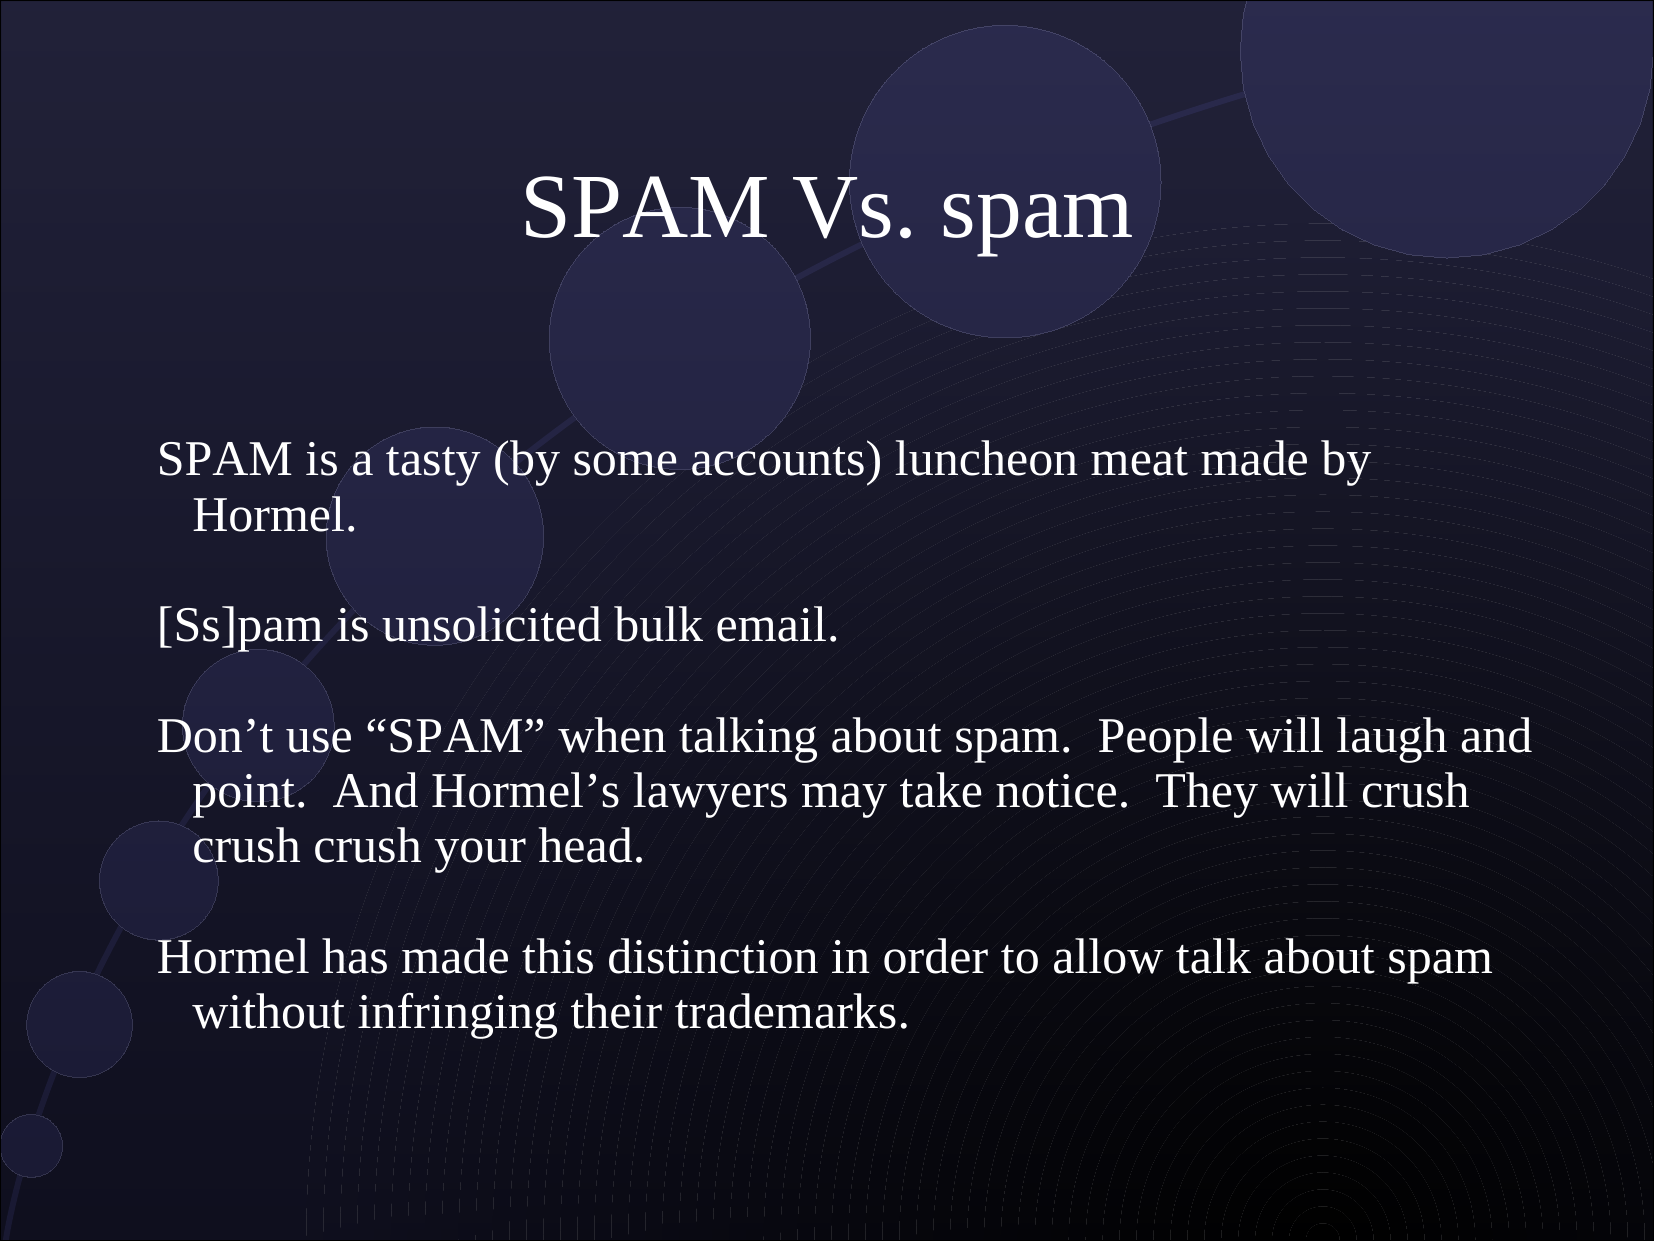

# SPAM Vs. spam
SPAM is a tasty (by some accounts) luncheon meat made by Hormel.
[Ss]pam is unsolicited bulk email.
Don’t use “SPAM” when talking about spam. People will laugh and point. And Hormel’s lawyers may take notice. They will crush crush crush your head.
Hormel has made this distinction in order to allow talk about spam without infringing their trademarks.